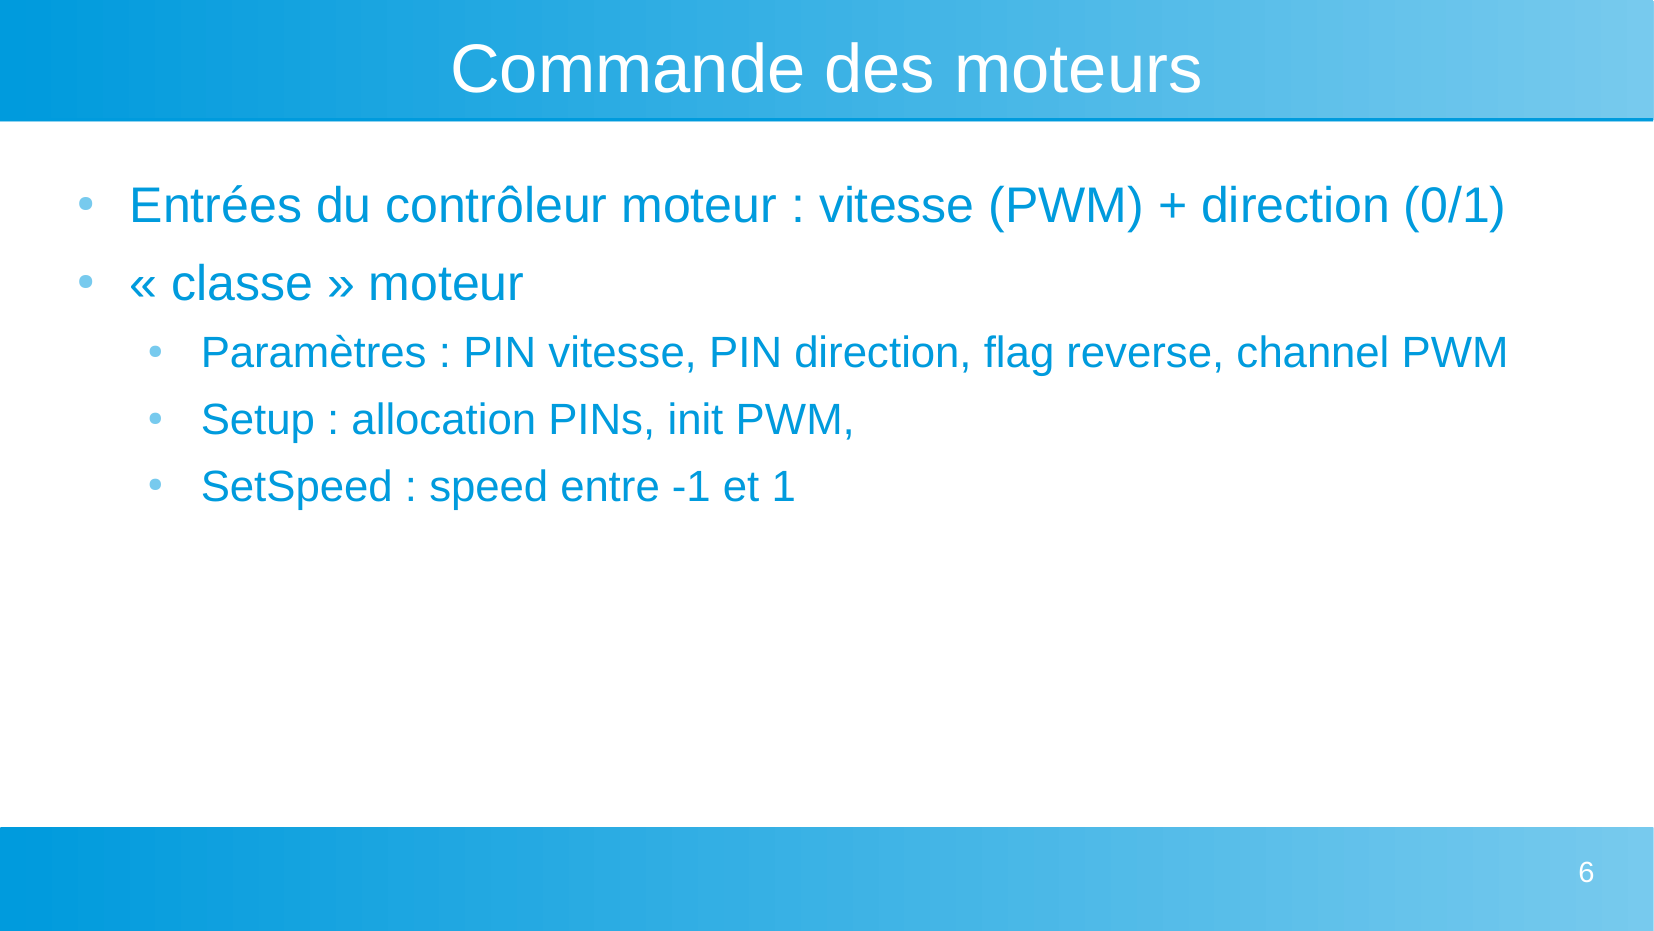

# Commande des moteurs
Entrées du contrôleur moteur : vitesse (PWM) + direction (0/1)
« classe » moteur
Paramètres : PIN vitesse, PIN direction, flag reverse, channel PWM
Setup : allocation PINs, init PWM,
SetSpeed : speed entre -1 et 1
6